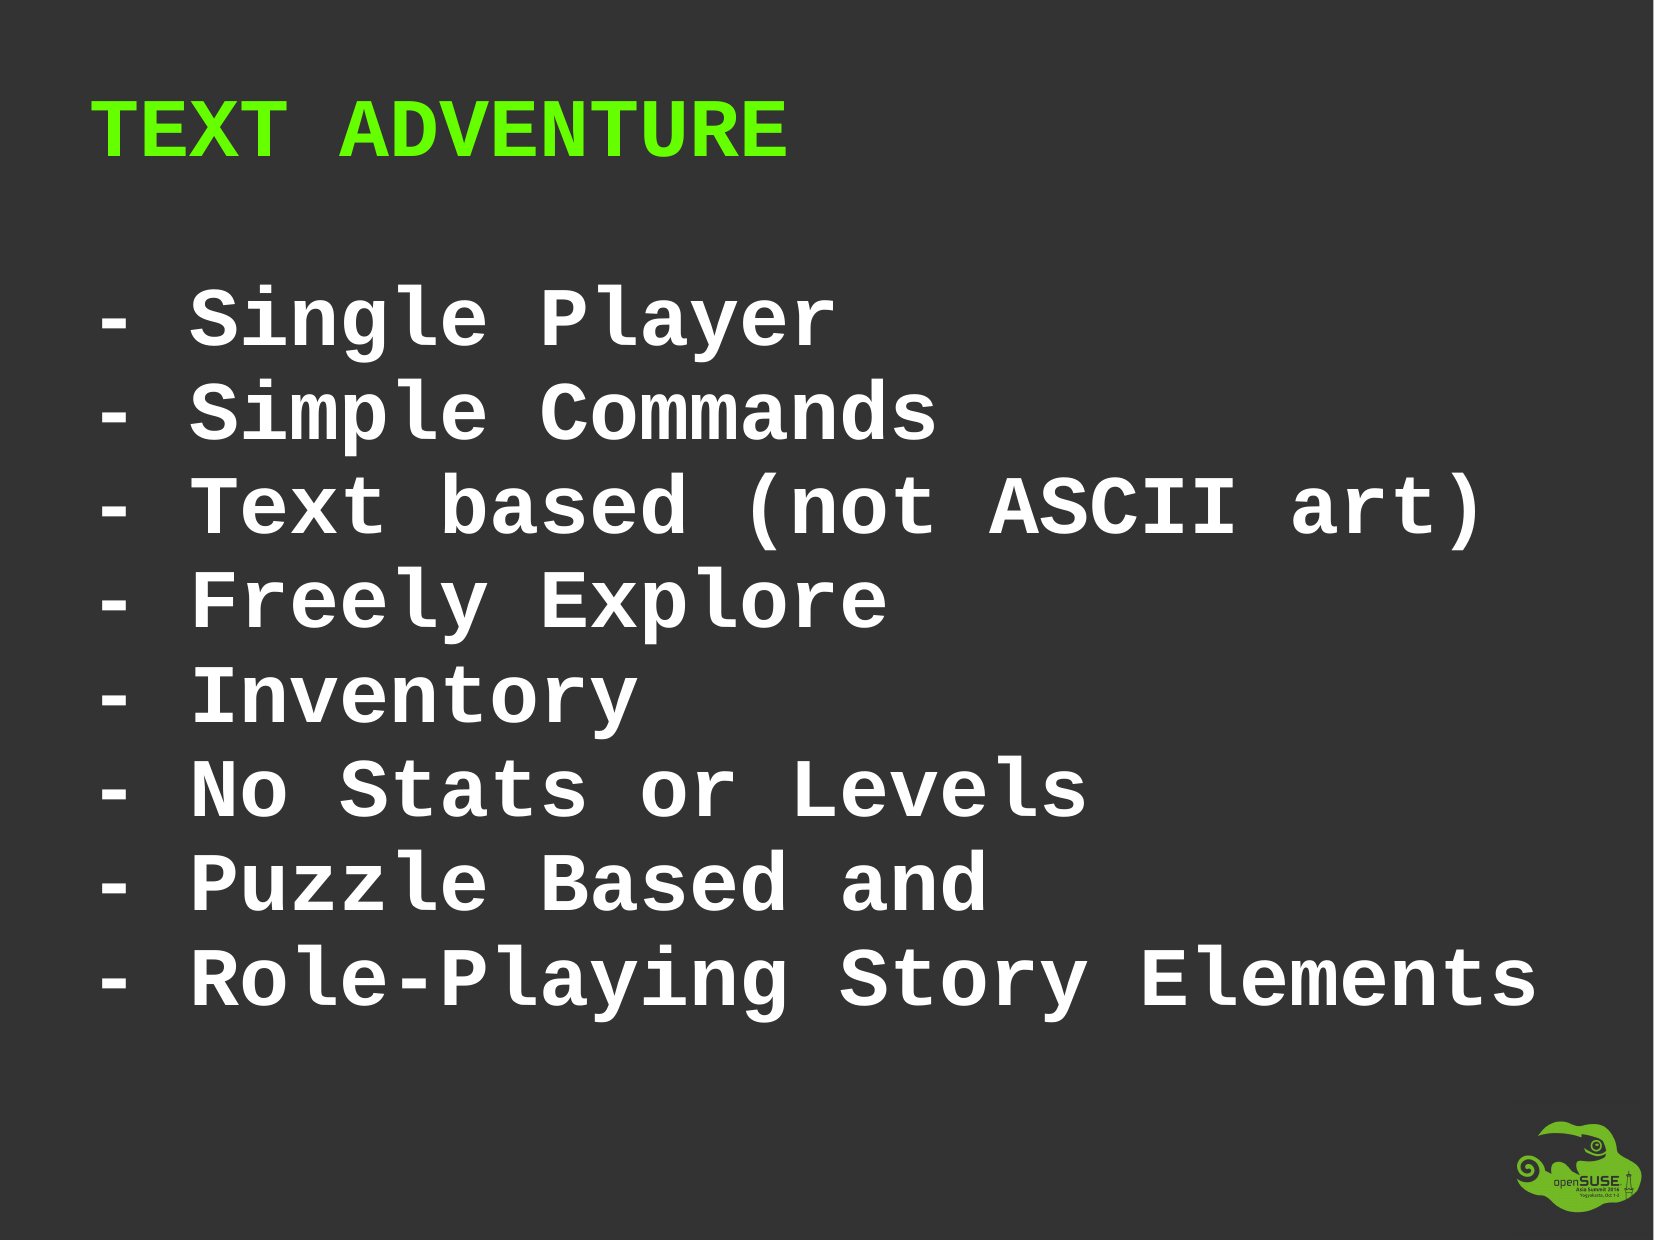

TEXT ADVENTURE
- Single Player
- Simple Commands
- Text based (not ASCII art)
- Freely Explore
- Inventory
- No Stats or Levels
- Puzzle Based and
- Role-Playing Story Elements